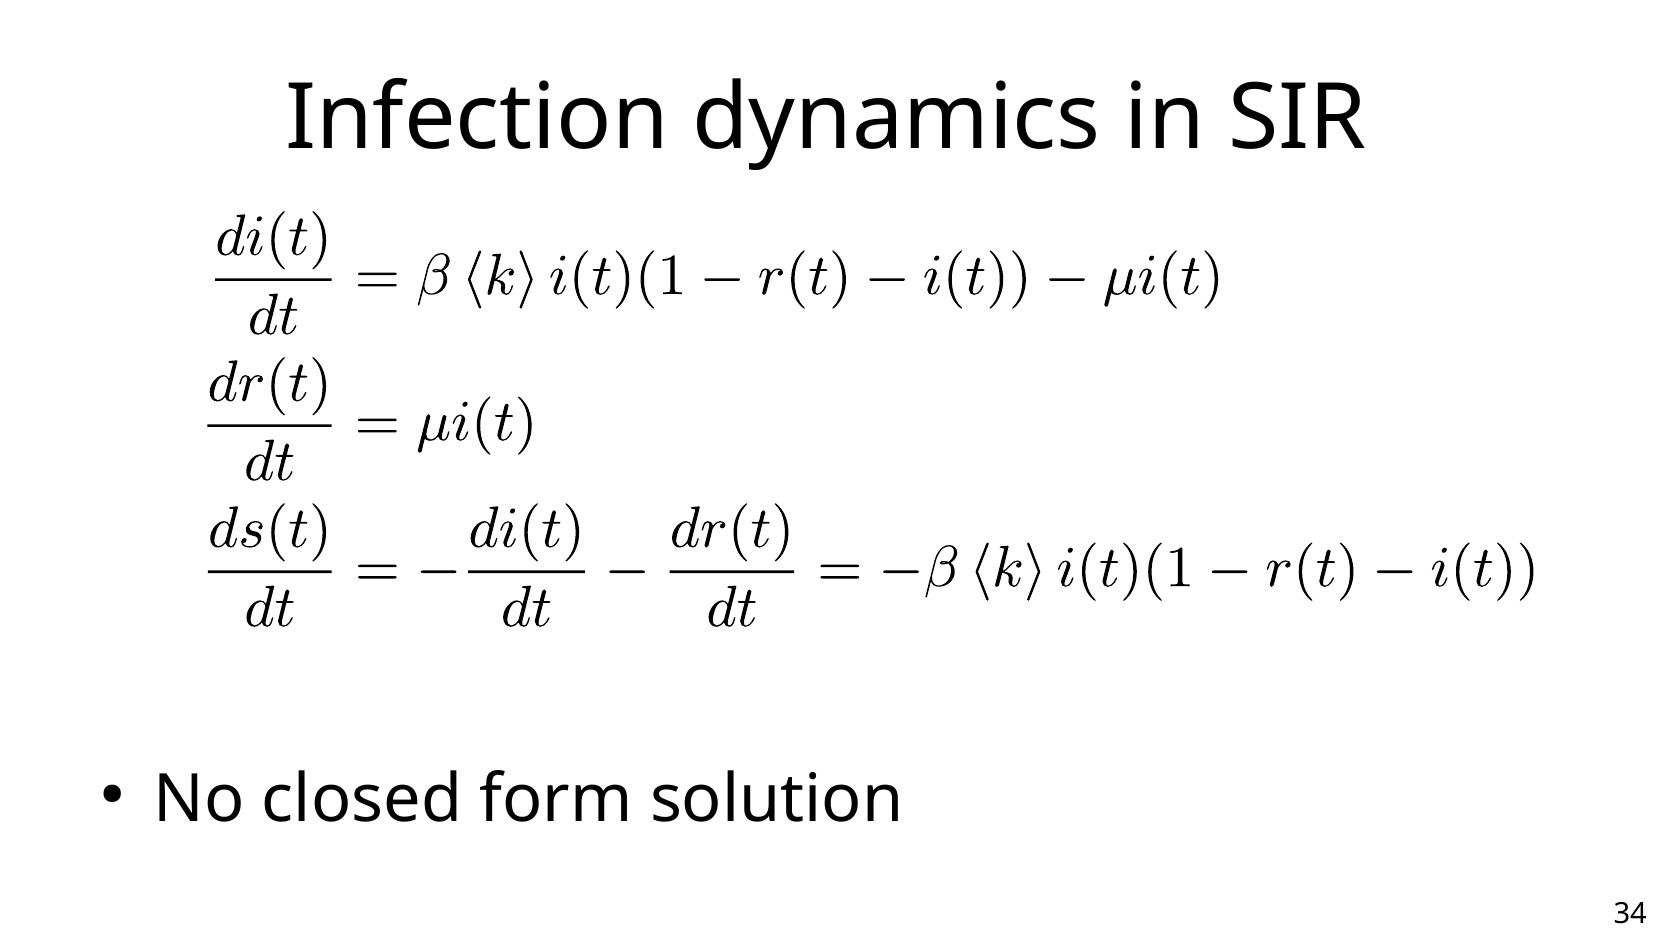

# Infection dynamics in SIR
No closed form solution
34